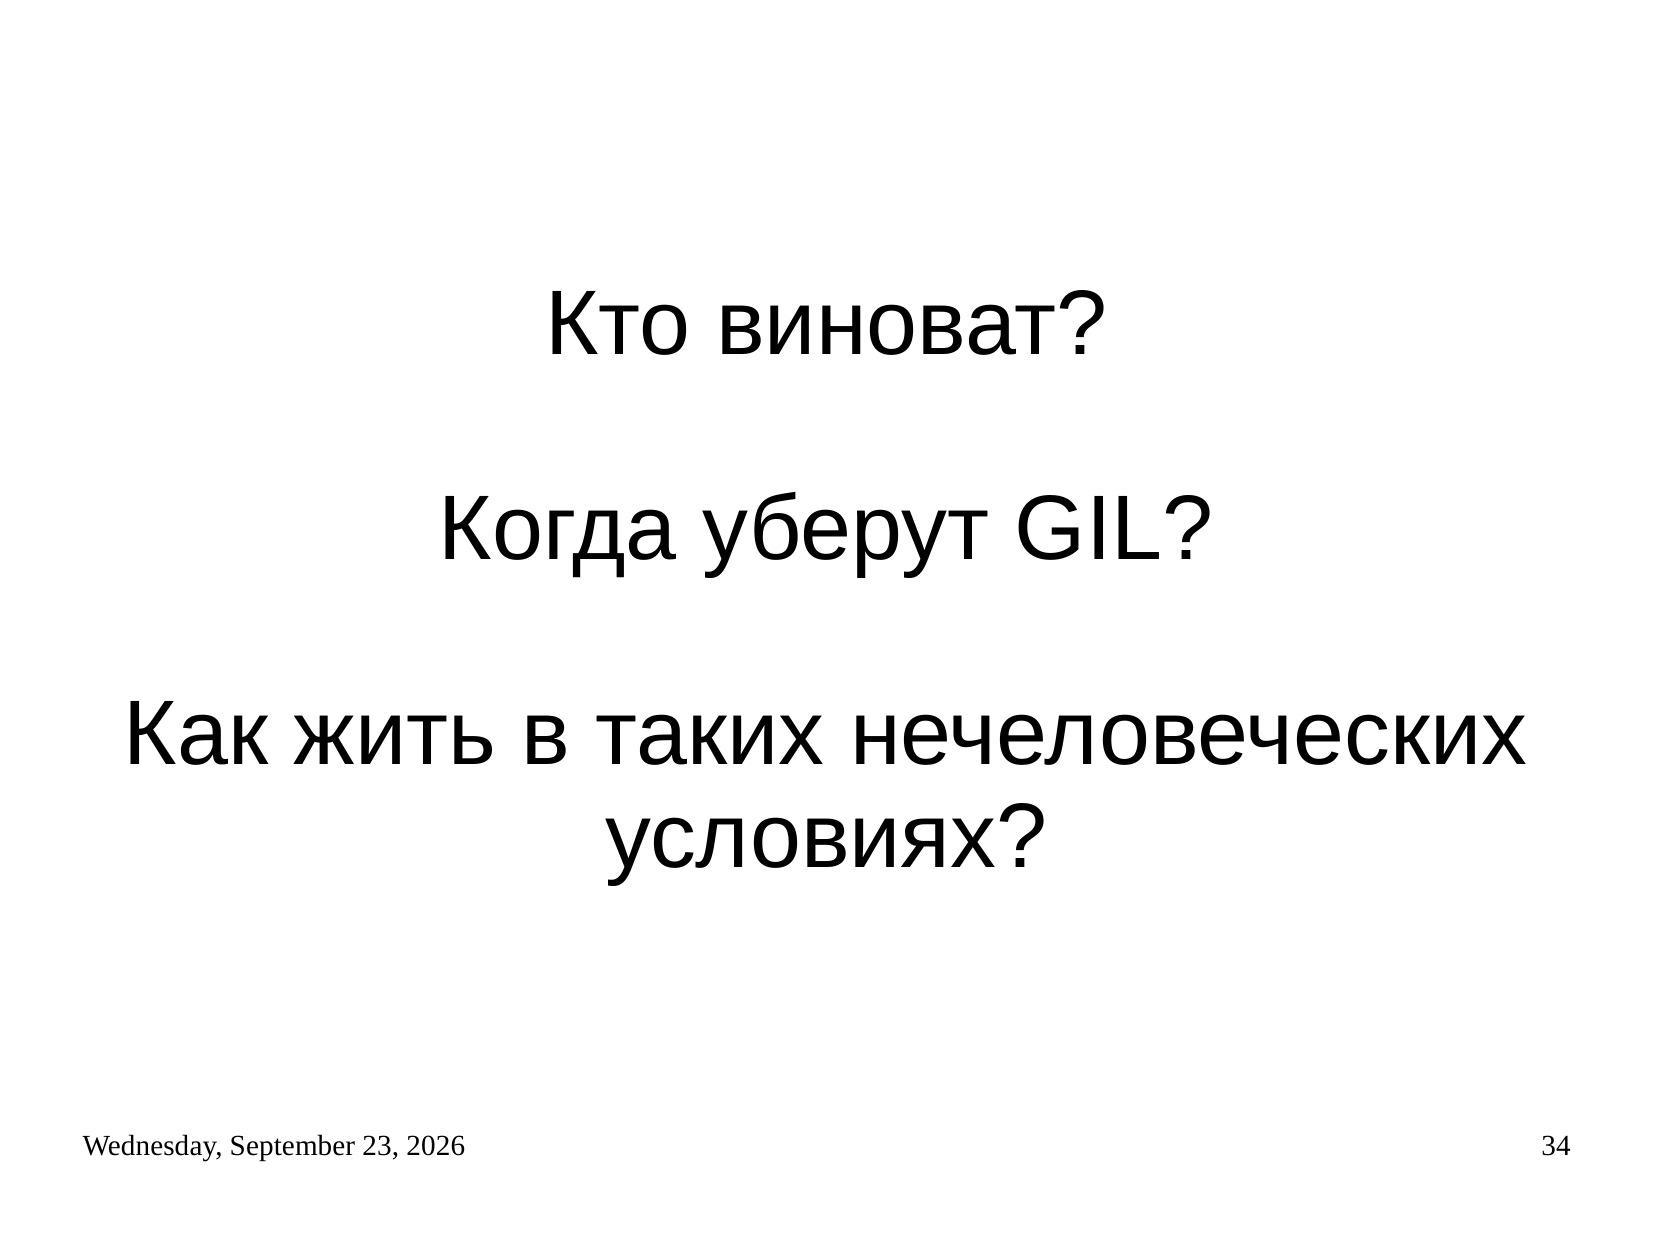

# Кто виноват?
Когда уберут GIL?
Как жить в таких нечеловеческих условиях?
34